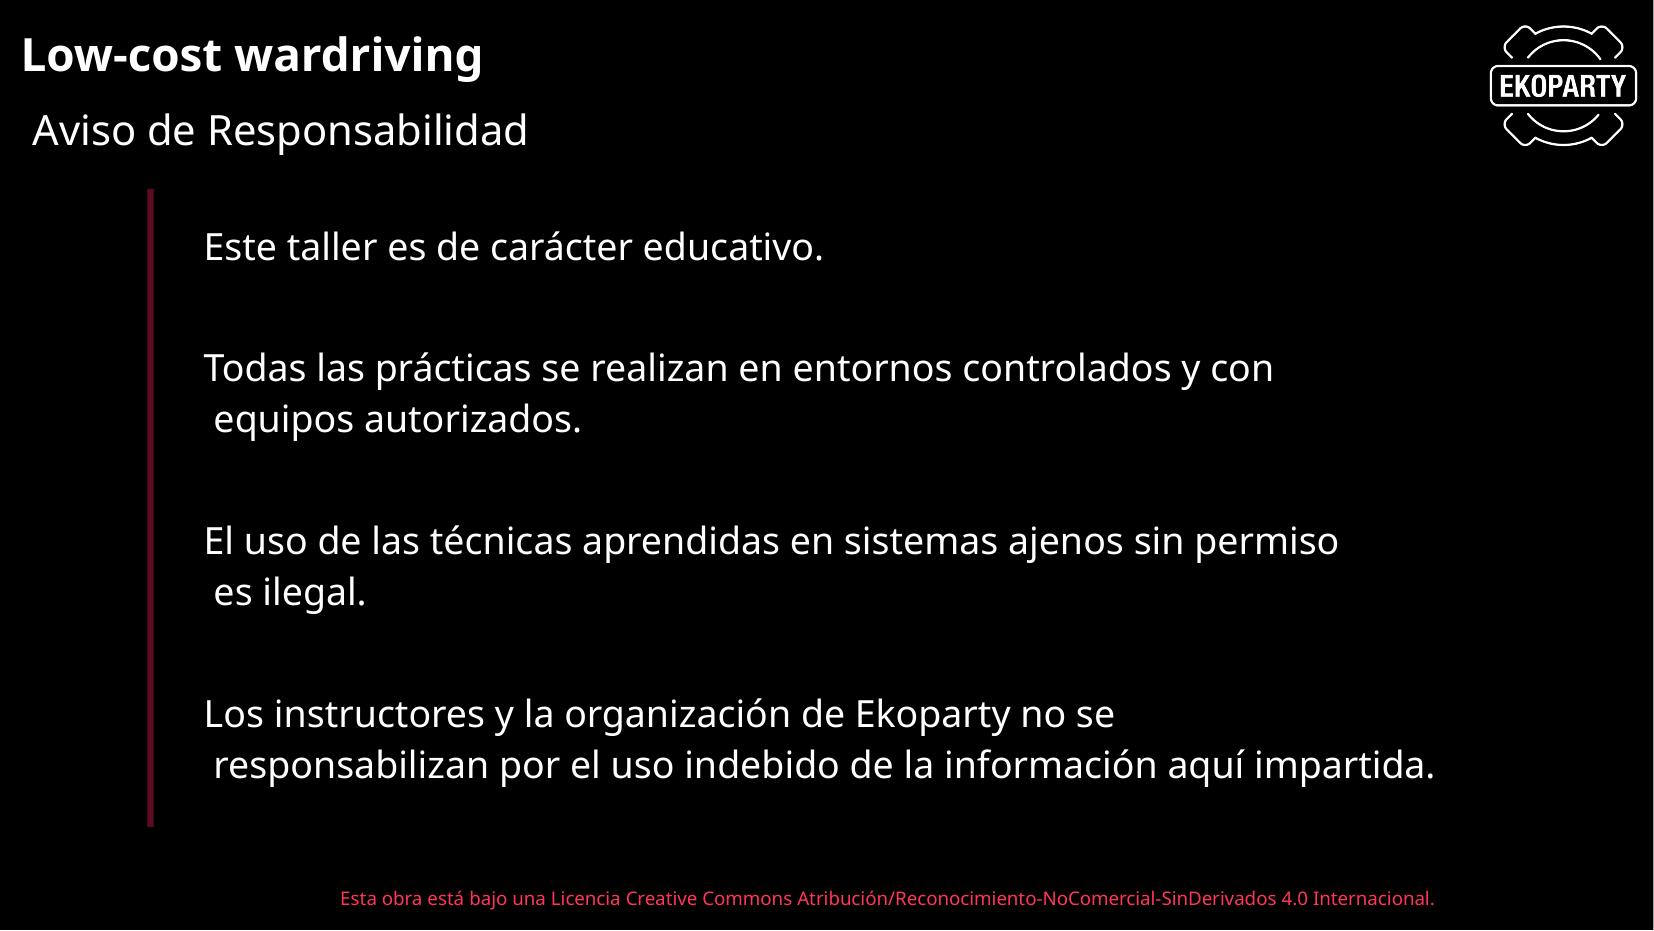

Low-cost wardriving
Aviso de Responsabilidad
Este taller es de carácter educativo.
Todas las prácticas se realizan en entornos controlados y con
 equipos autorizados.
El uso de las técnicas aprendidas en sistemas ajenos sin permiso
 es ilegal.
Los instructores y la organización de Ekoparty no se
 responsabilizan por el uso indebido de la información aquí impartida.
Esta obra está bajo una Licencia Creative Commons Atribución/Reconocimiento-NoComercial-SinDerivados 4.0 Internacional.